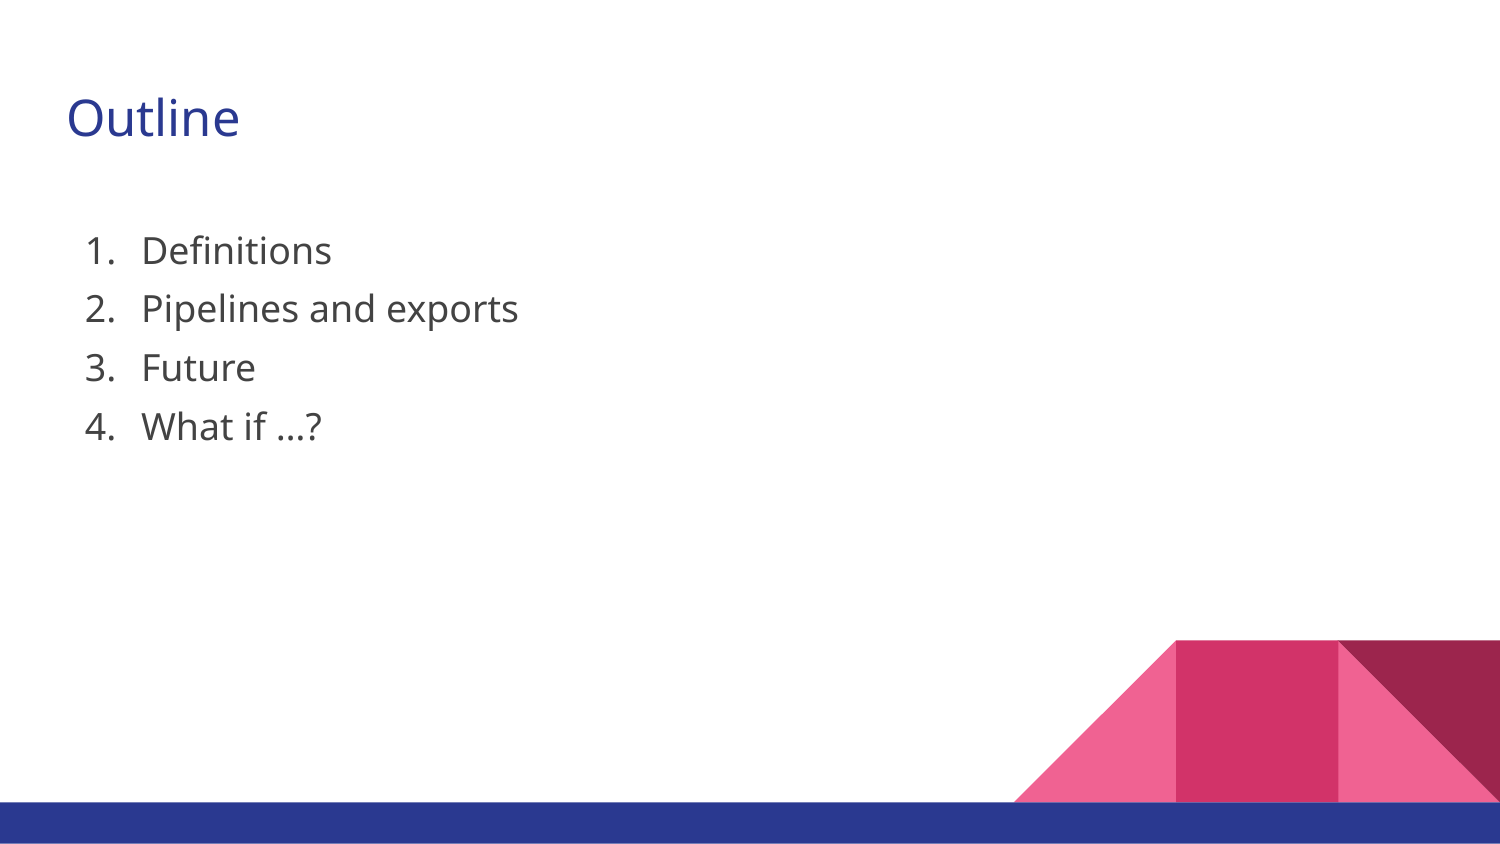

# Outline
Definitions
Pipelines and exports
Future
What if …?